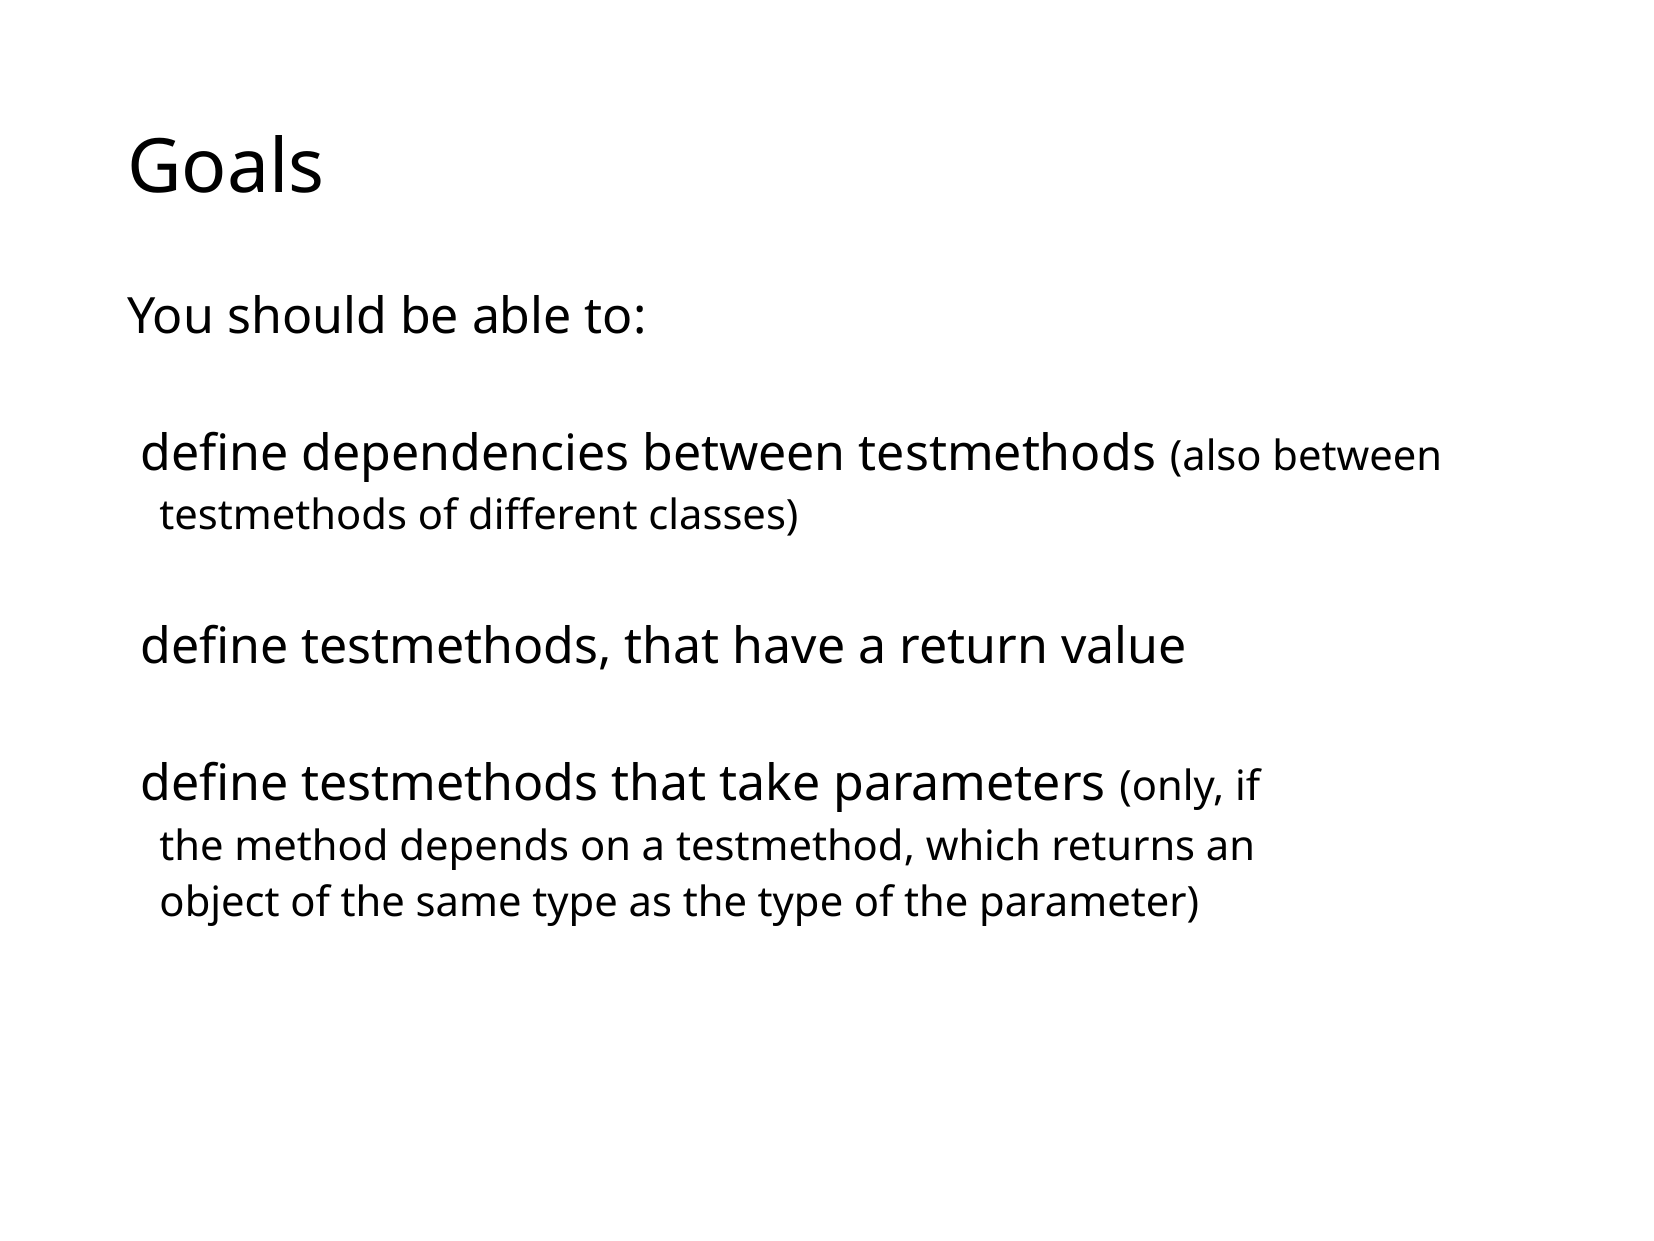

Goals
You should be able to:
 define dependencies between testmethods (also between
 testmethods of different classes)
 define testmethods, that have a return value
 define testmethods that take parameters (only, if
 the method depends on a testmethod, which returns an
 object of the same type as the type of the parameter)